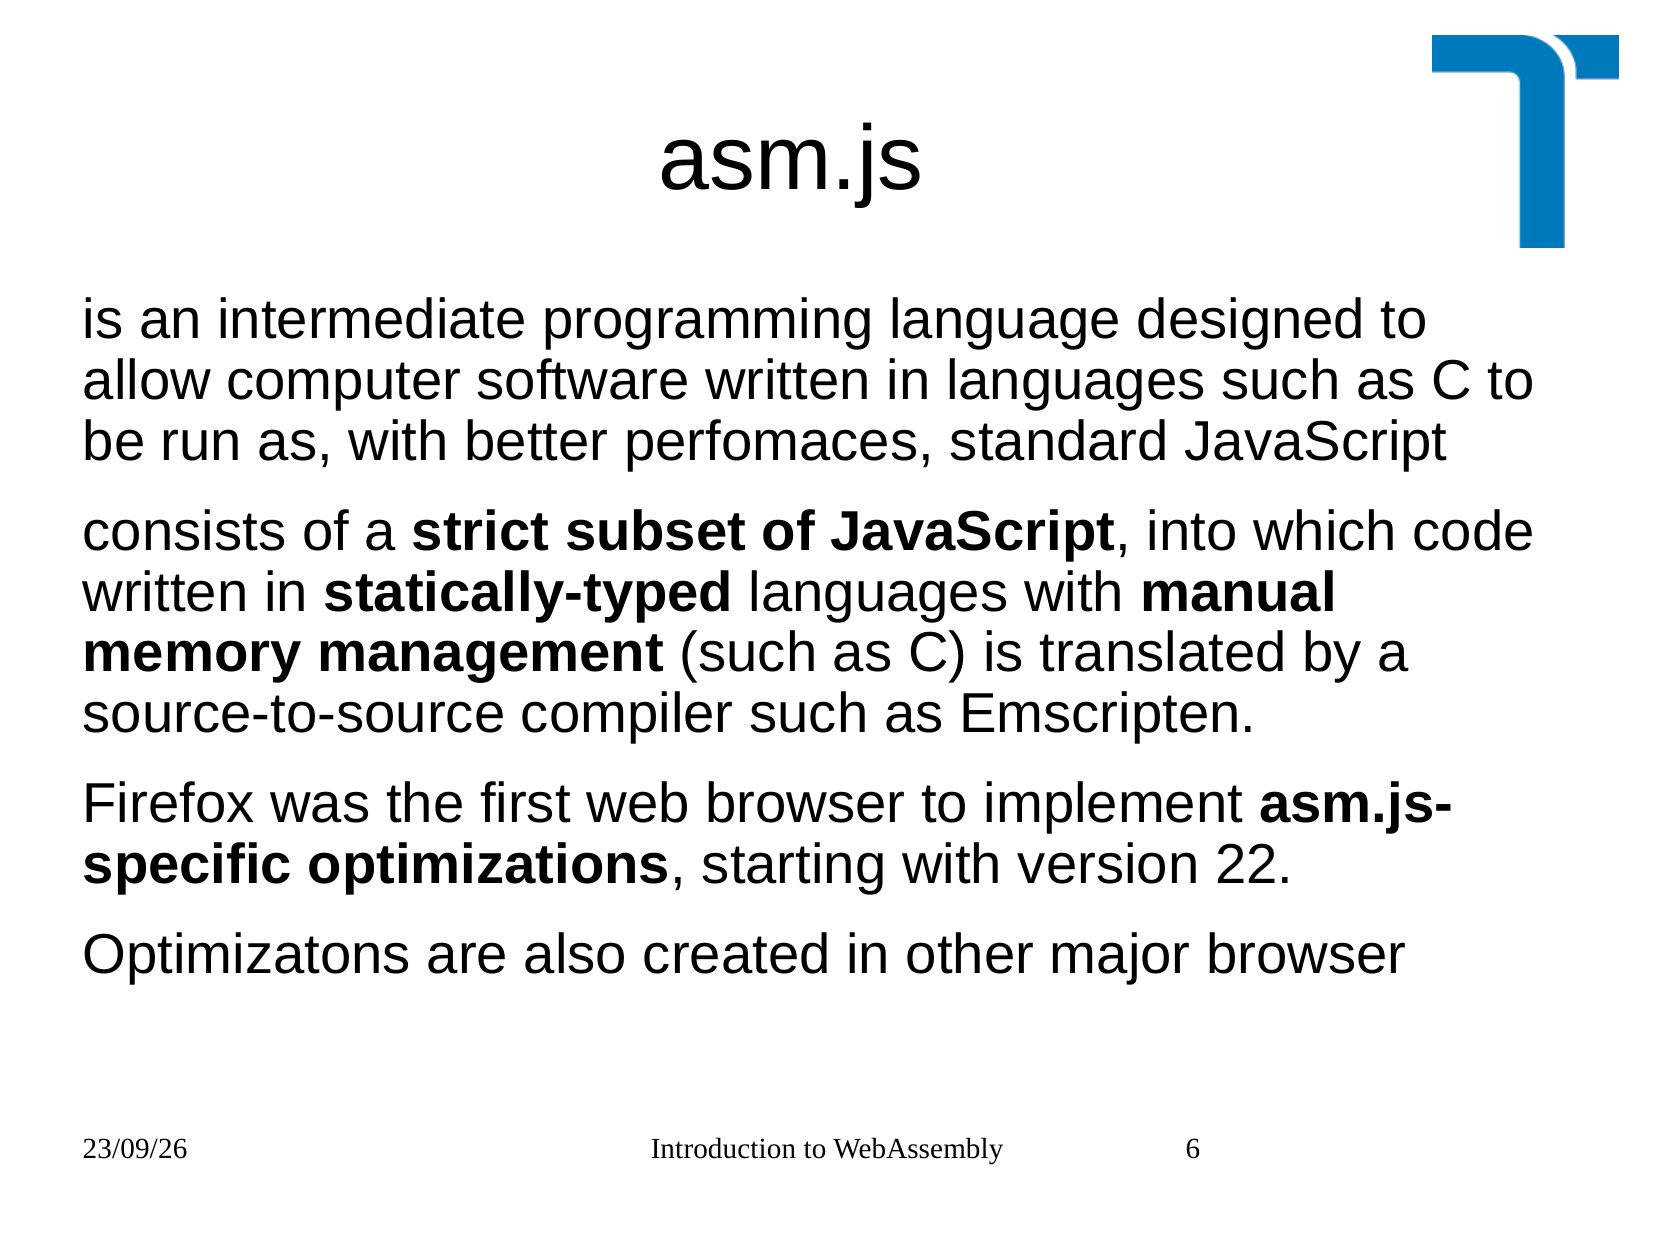

# asm.js
is an intermediate programming language designed to allow computer software written in languages such as C to be run as, with better perfomaces, standard JavaScript
consists of a strict subset of JavaScript, into which code written in statically-typed languages with manual memory management (such as C) is translated by a source-to-source compiler such as Emscripten.
Firefox was the first web browser to implement asm.js-specific optimizations, starting with version 22.
Optimizatons are also created in other major browser
Introduction to WebAssembly
5